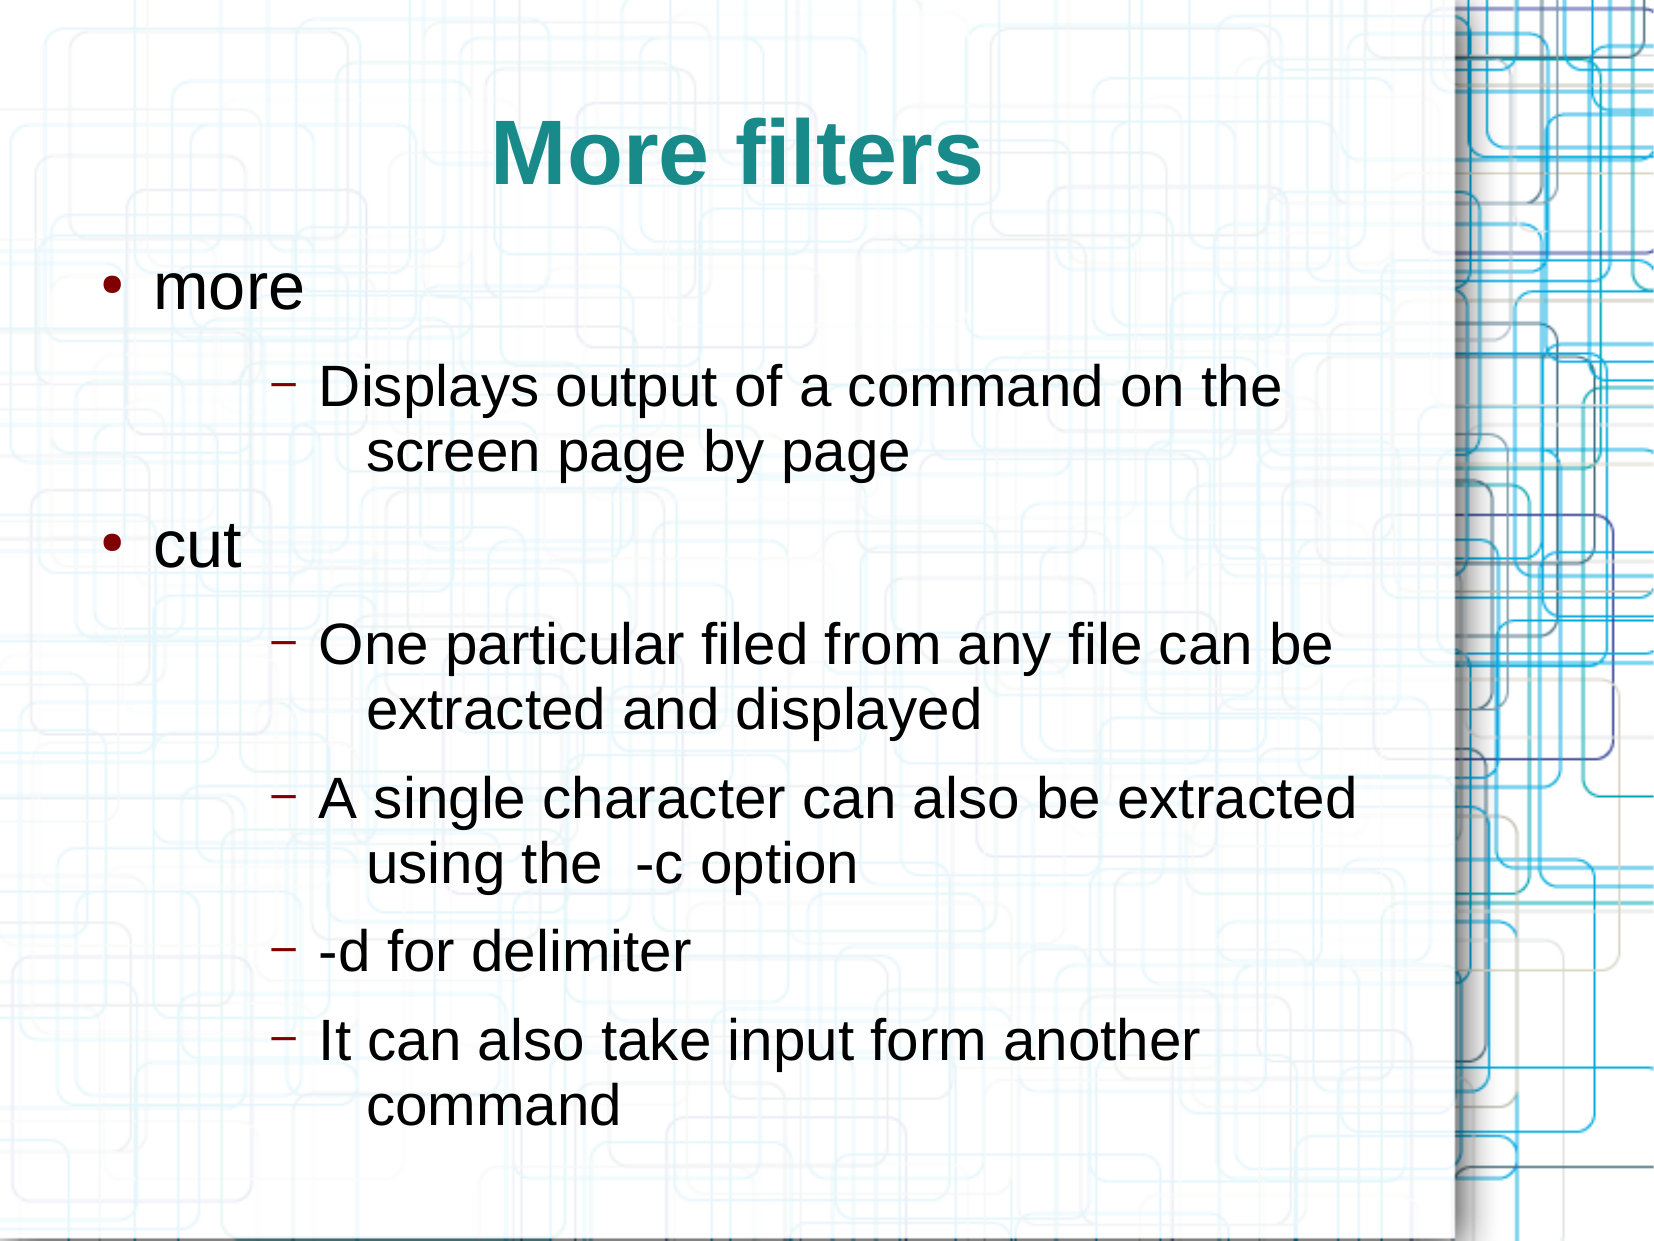

# More filters
more
Displays output of a command on the screen page by page
cut
One particular filed from any file can be extracted and displayed
A single character can also be extracted using the -c option
-d for delimiter
It can also take input form another command